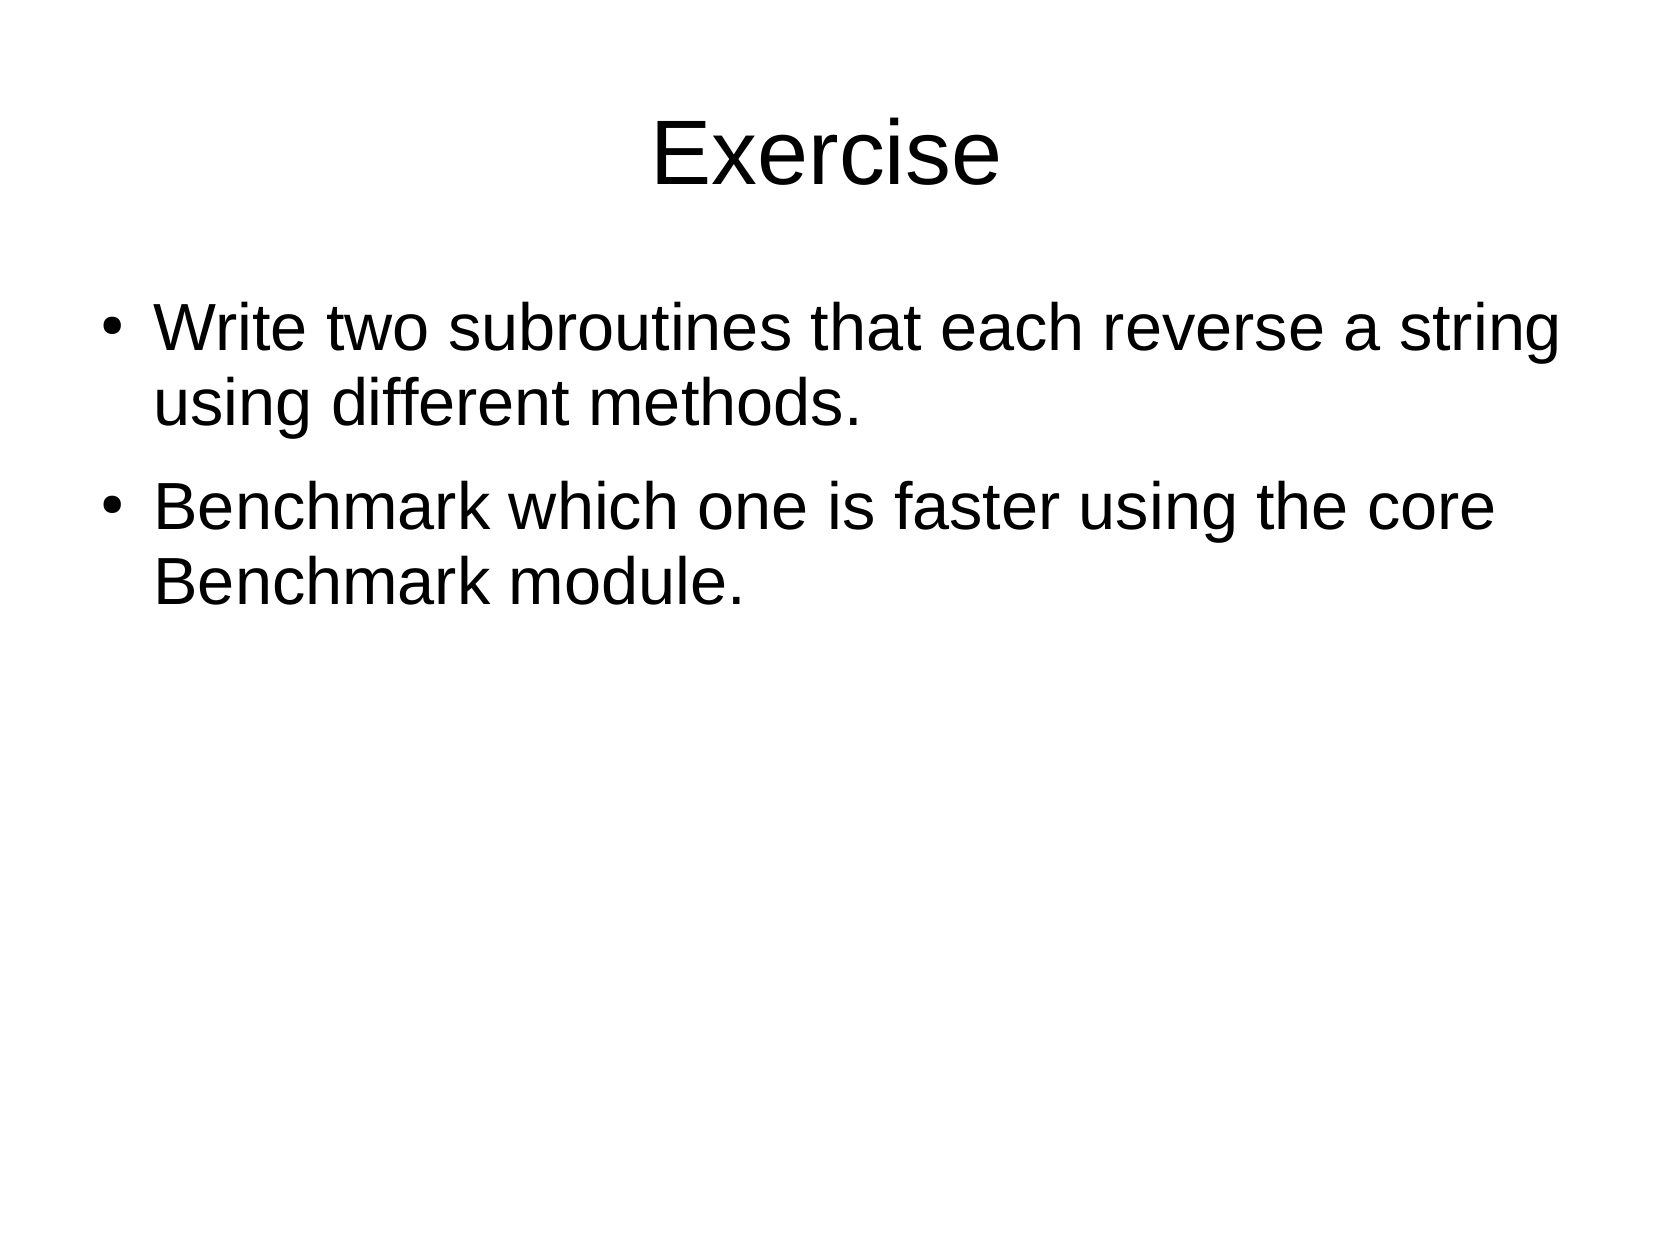

# Exercise
Write two subroutines that each reverse a string using different methods.
Benchmark which one is faster using the core Benchmark module.